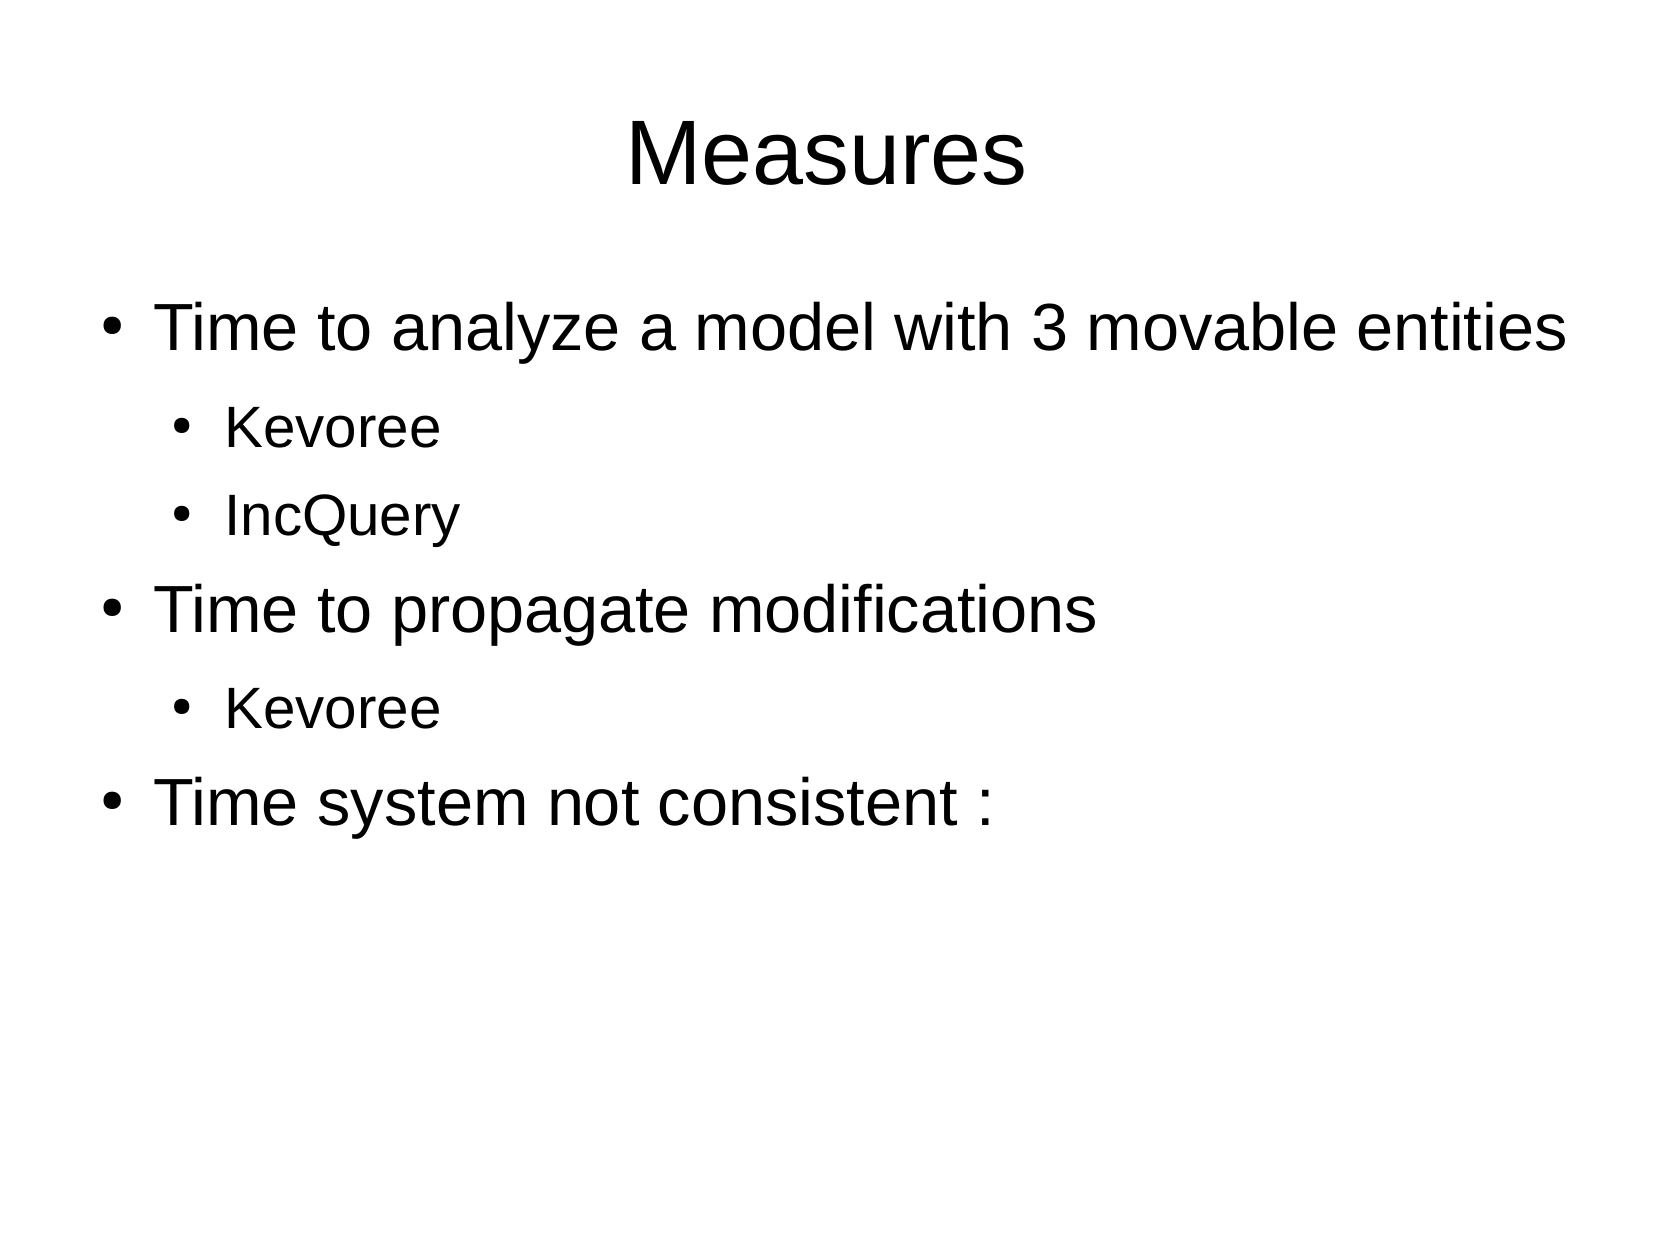

# Measures
Time to analyze a model with 3 movable entities
Kevoree
IncQuery
Time to propagate modifications
Kevoree
Time system not consistent :